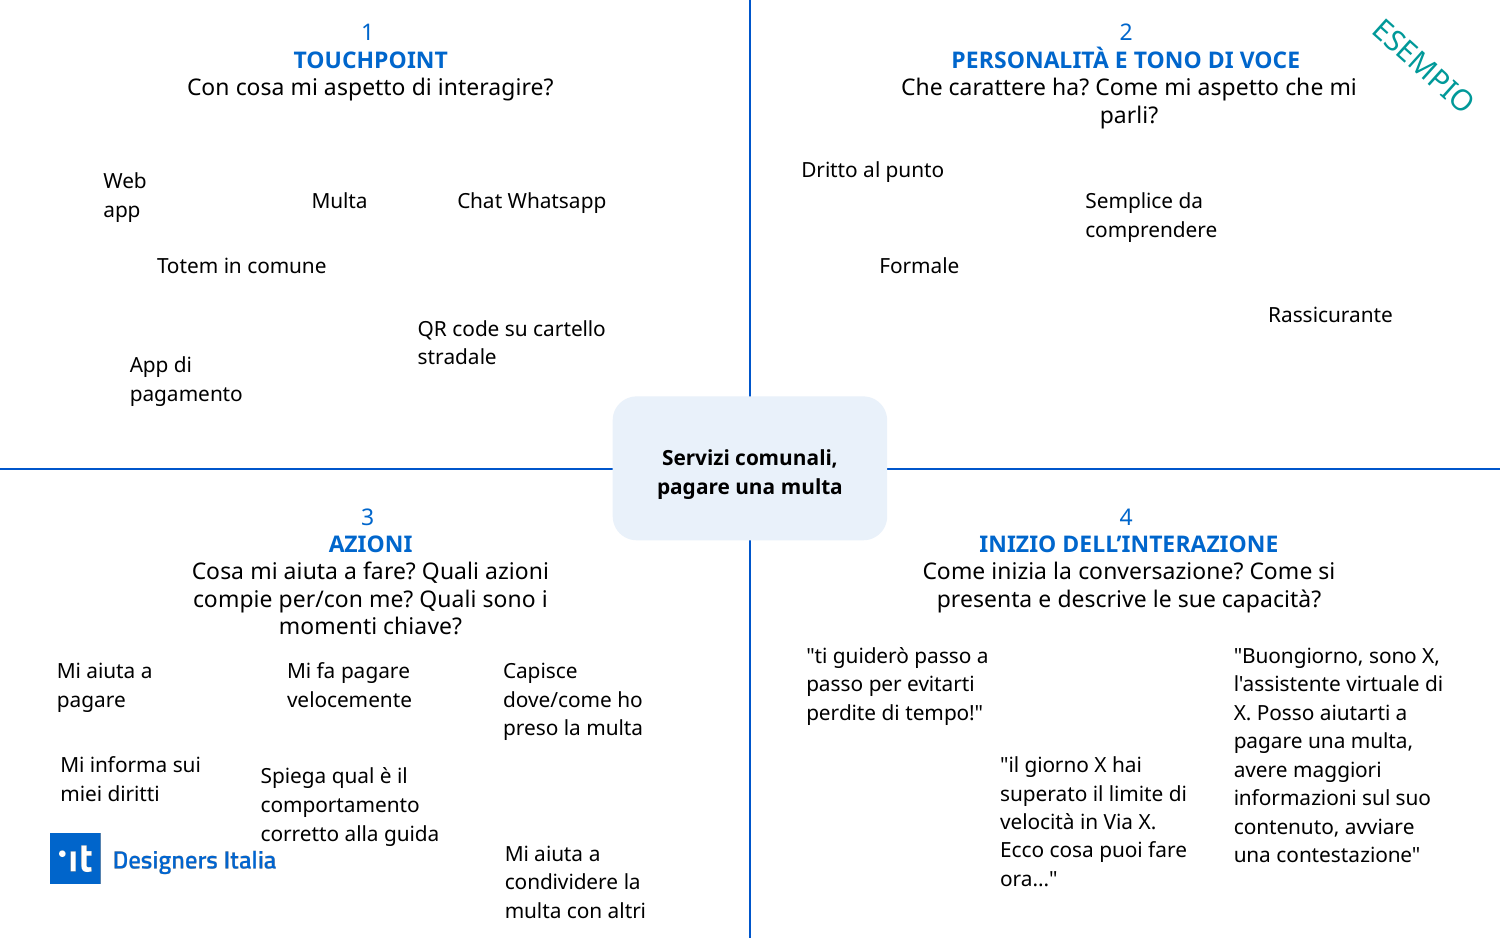

ESEMPIO
1
TOUCHPOINT
Con cosa mi aspetto di interagire?
2
PERSONALITÀ E TONO DI VOCE
Che carattere ha? Come mi aspetto che mi parli?
Dritto al punto
Web app
Multa
Chat Whatsapp
Semplice da comprendere
Totem in comune
Formale
Rassicurante
QR code su cartello stradale
App di pagamento
Servizi comunali,
pagare una multa
3
AZIONI
Cosa mi aiuta a fare? Quali azioni compie per/con me? Quali sono i momenti chiave?
4
INIZIO DELL’INTERAZIONE
Come inizia la conversazione? Come si presenta e descrive le sue capacità?
"ti guiderò passo a passo per evitarti perdite di tempo!"
"Buongiorno, sono X, l'assistente virtuale di X. Posso aiutarti a pagare una multa, avere maggiori informazioni sul suo contenuto, avviare una contestazione"
Mi aiuta a pagare
Mi fa pagare velocemente
Capisce dove/come ho preso la multa
Mi informa sui miei diritti
"il giorno X hai superato il limite di velocità in Via X. Ecco cosa puoi fare ora..."
Spiega qual è il comportamento corretto alla guida
Mi aiuta a condividere la multa con altri